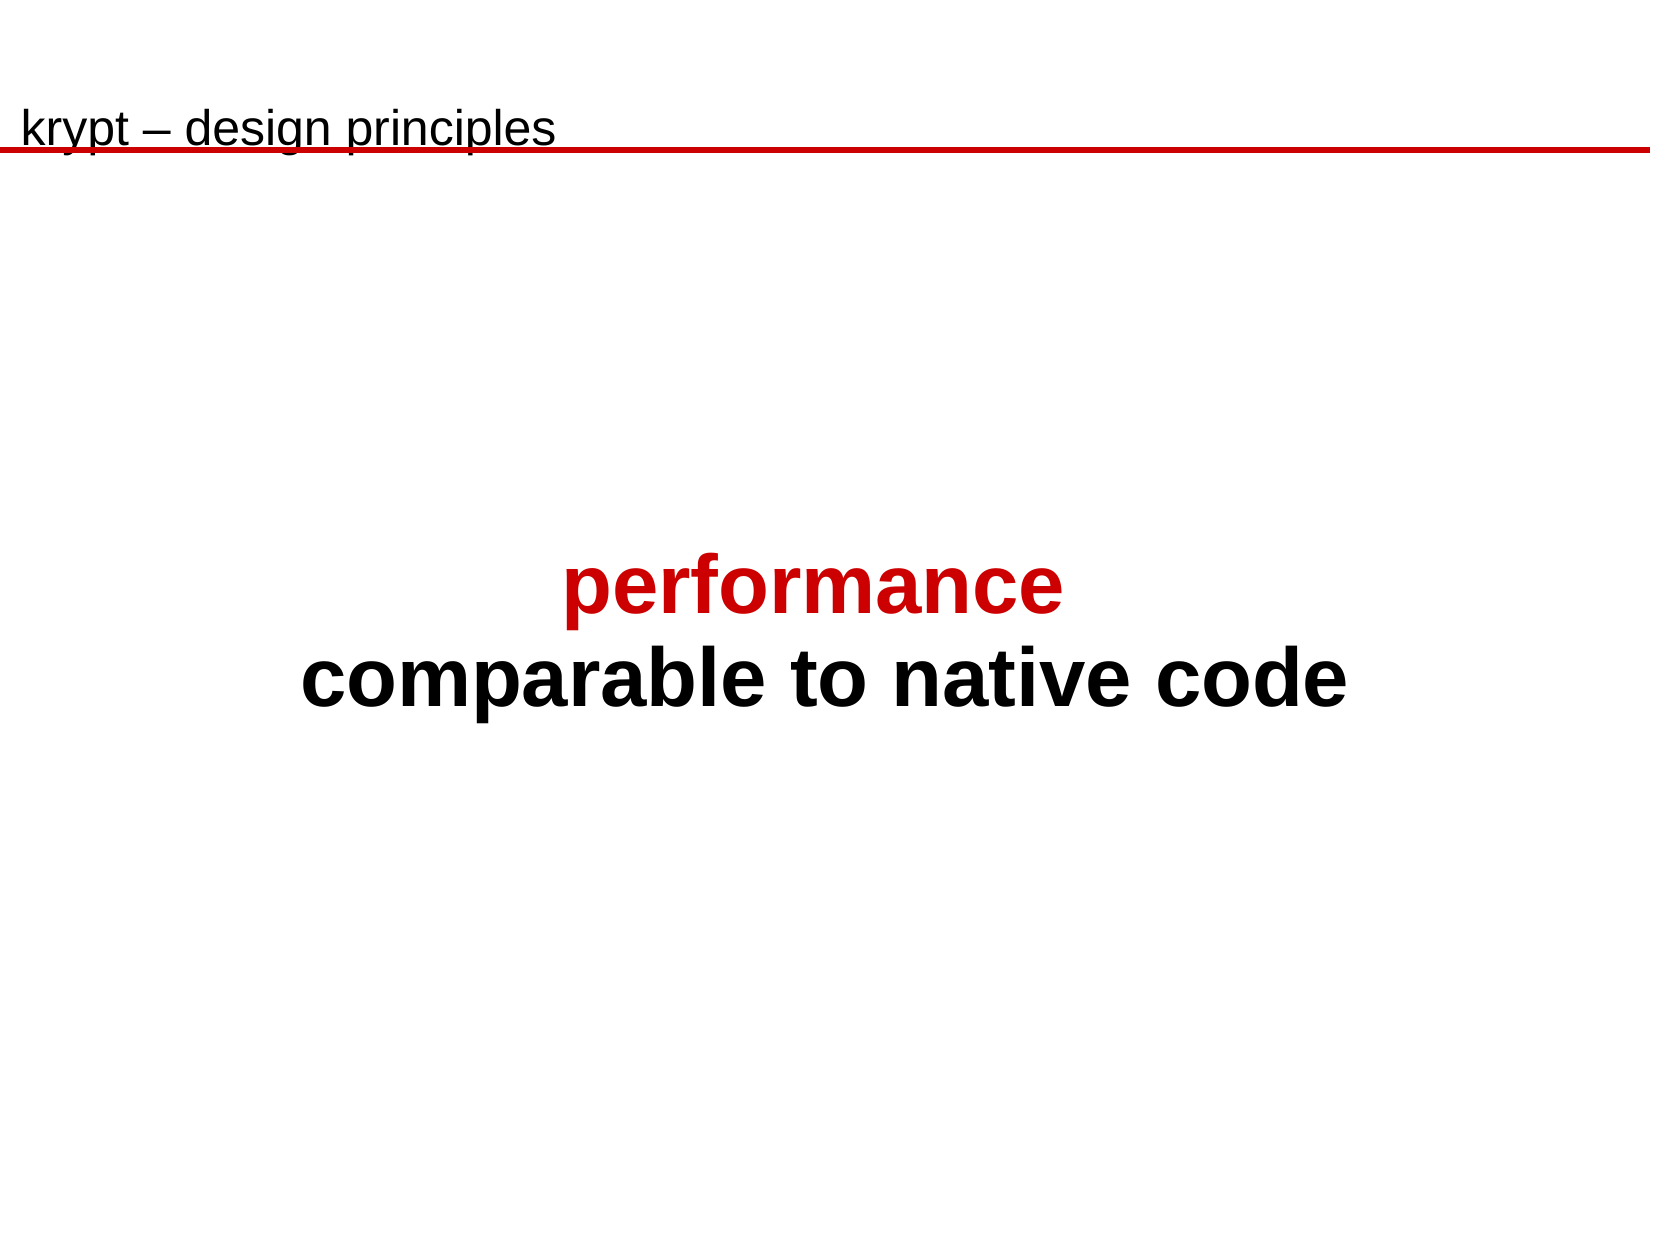

#
krypt – design principles
performance
comparable to native code